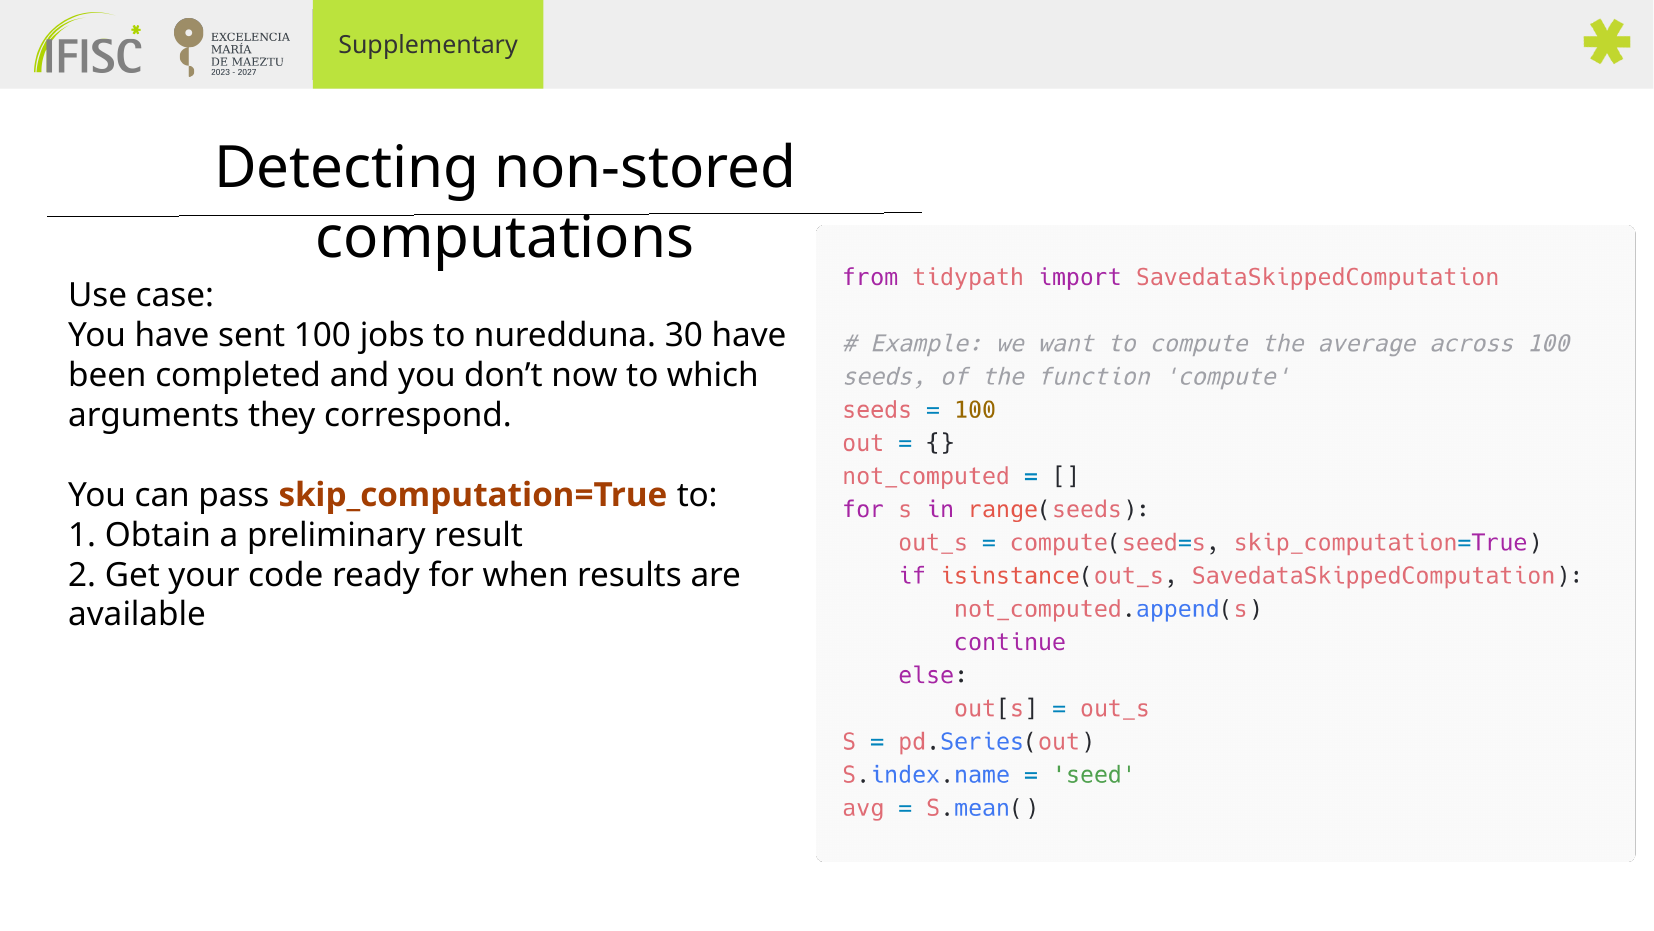

Supplementary
Detecting non-stored computations
Use case:
You have sent 100 jobs to nuredduna. 30 have been completed and you don’t now to which arguments they correspond.
You can pass skip_computation=True to:
1. Obtain a preliminary result
2. Get your code ready for when results are available